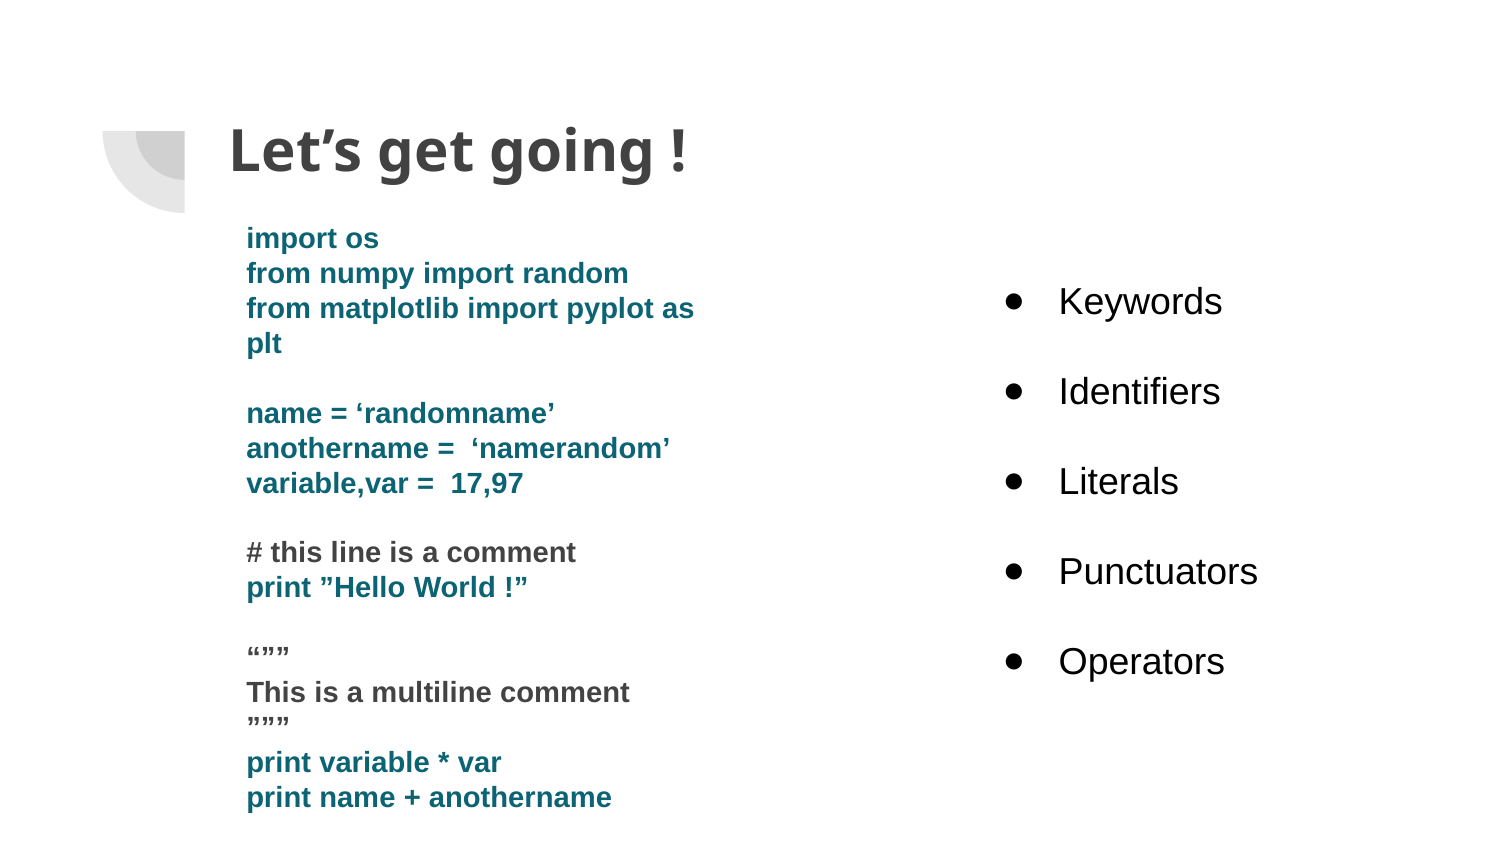

# Let’s get going !
import os
from numpy import random
from matplotlib import pyplot as plt
name = ‘randomname’
anothername = ‘namerandom’
variable,var = 17,97
# this line is a comment
print ”Hello World !”
“””
This is a multiline comment
”””
print variable * var
print name + anothername
Keywords
Identifiers
Literals
Punctuators
Operators